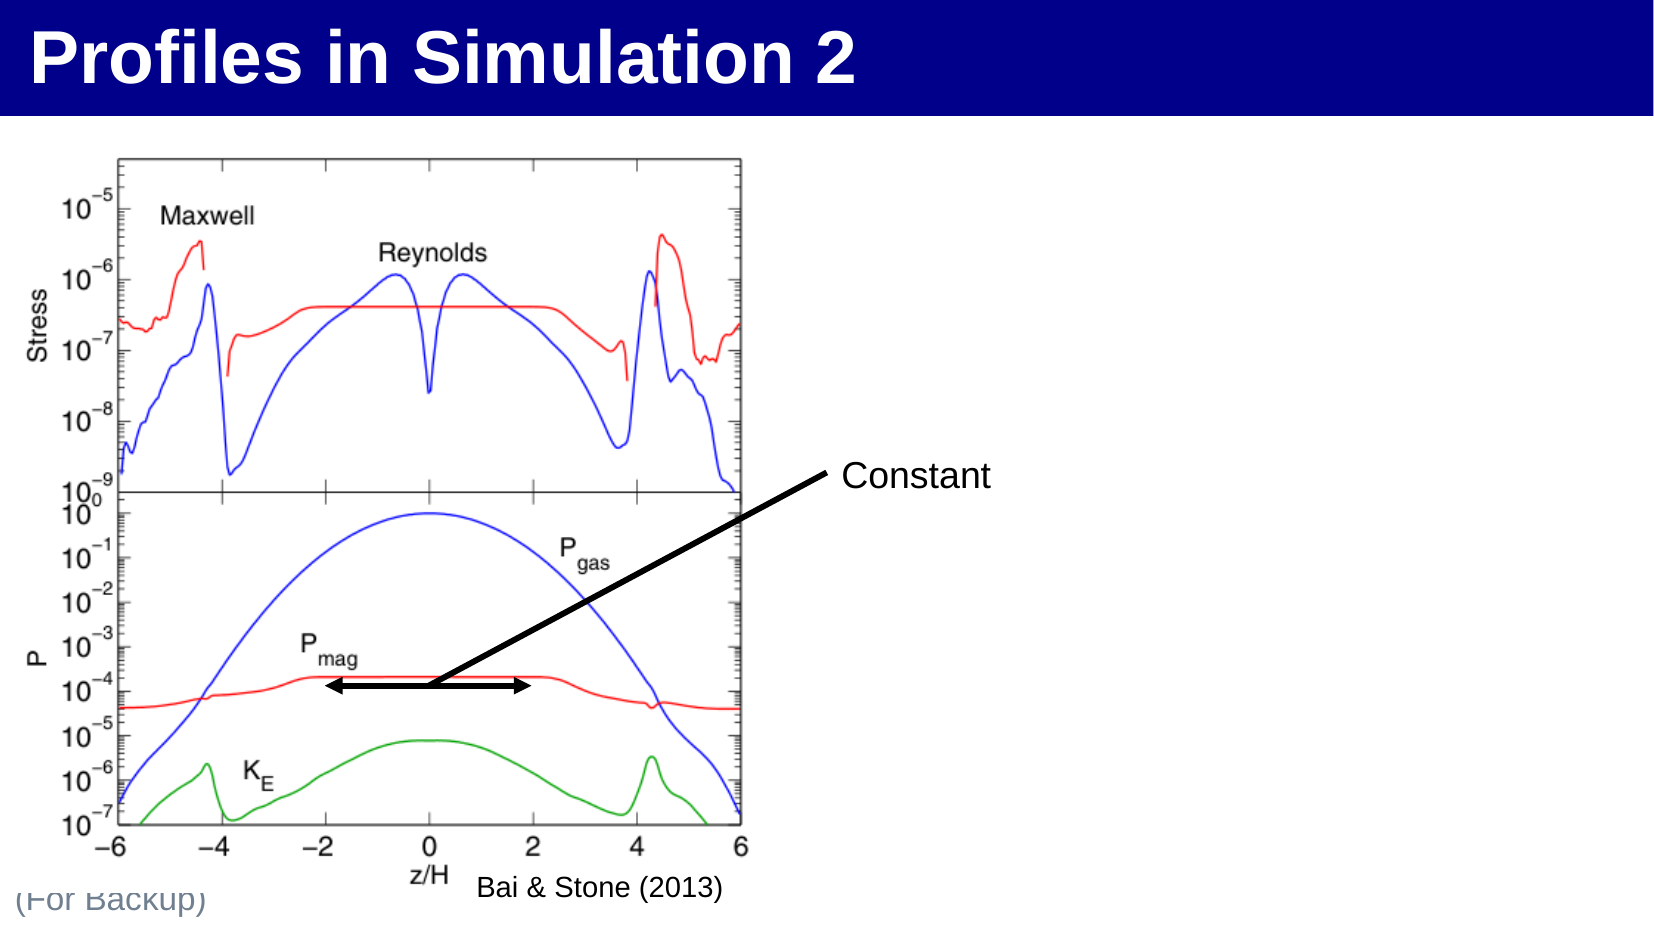

Profiles in Simulation 2
Constant
Bai & Stone (2013)